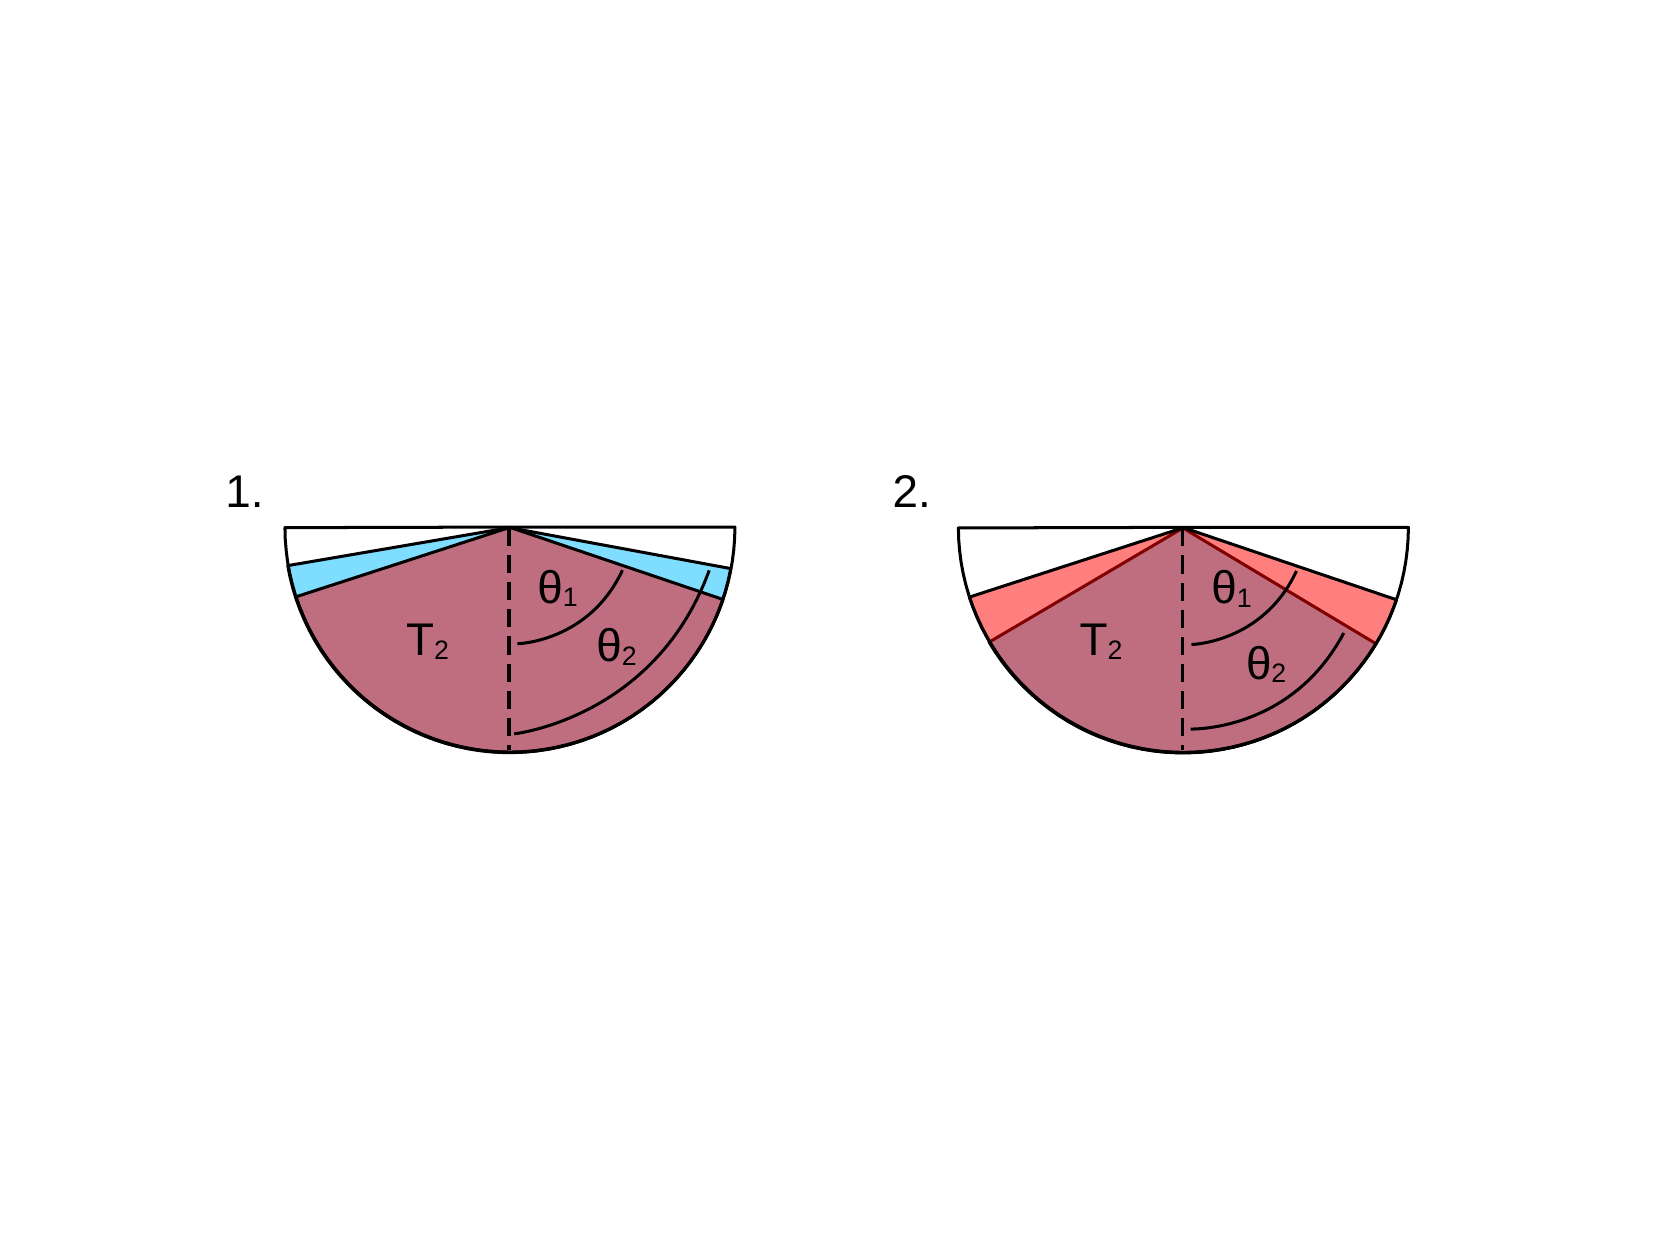

1.
2.
θ1
θ1
T2
T2
θ2
θ2